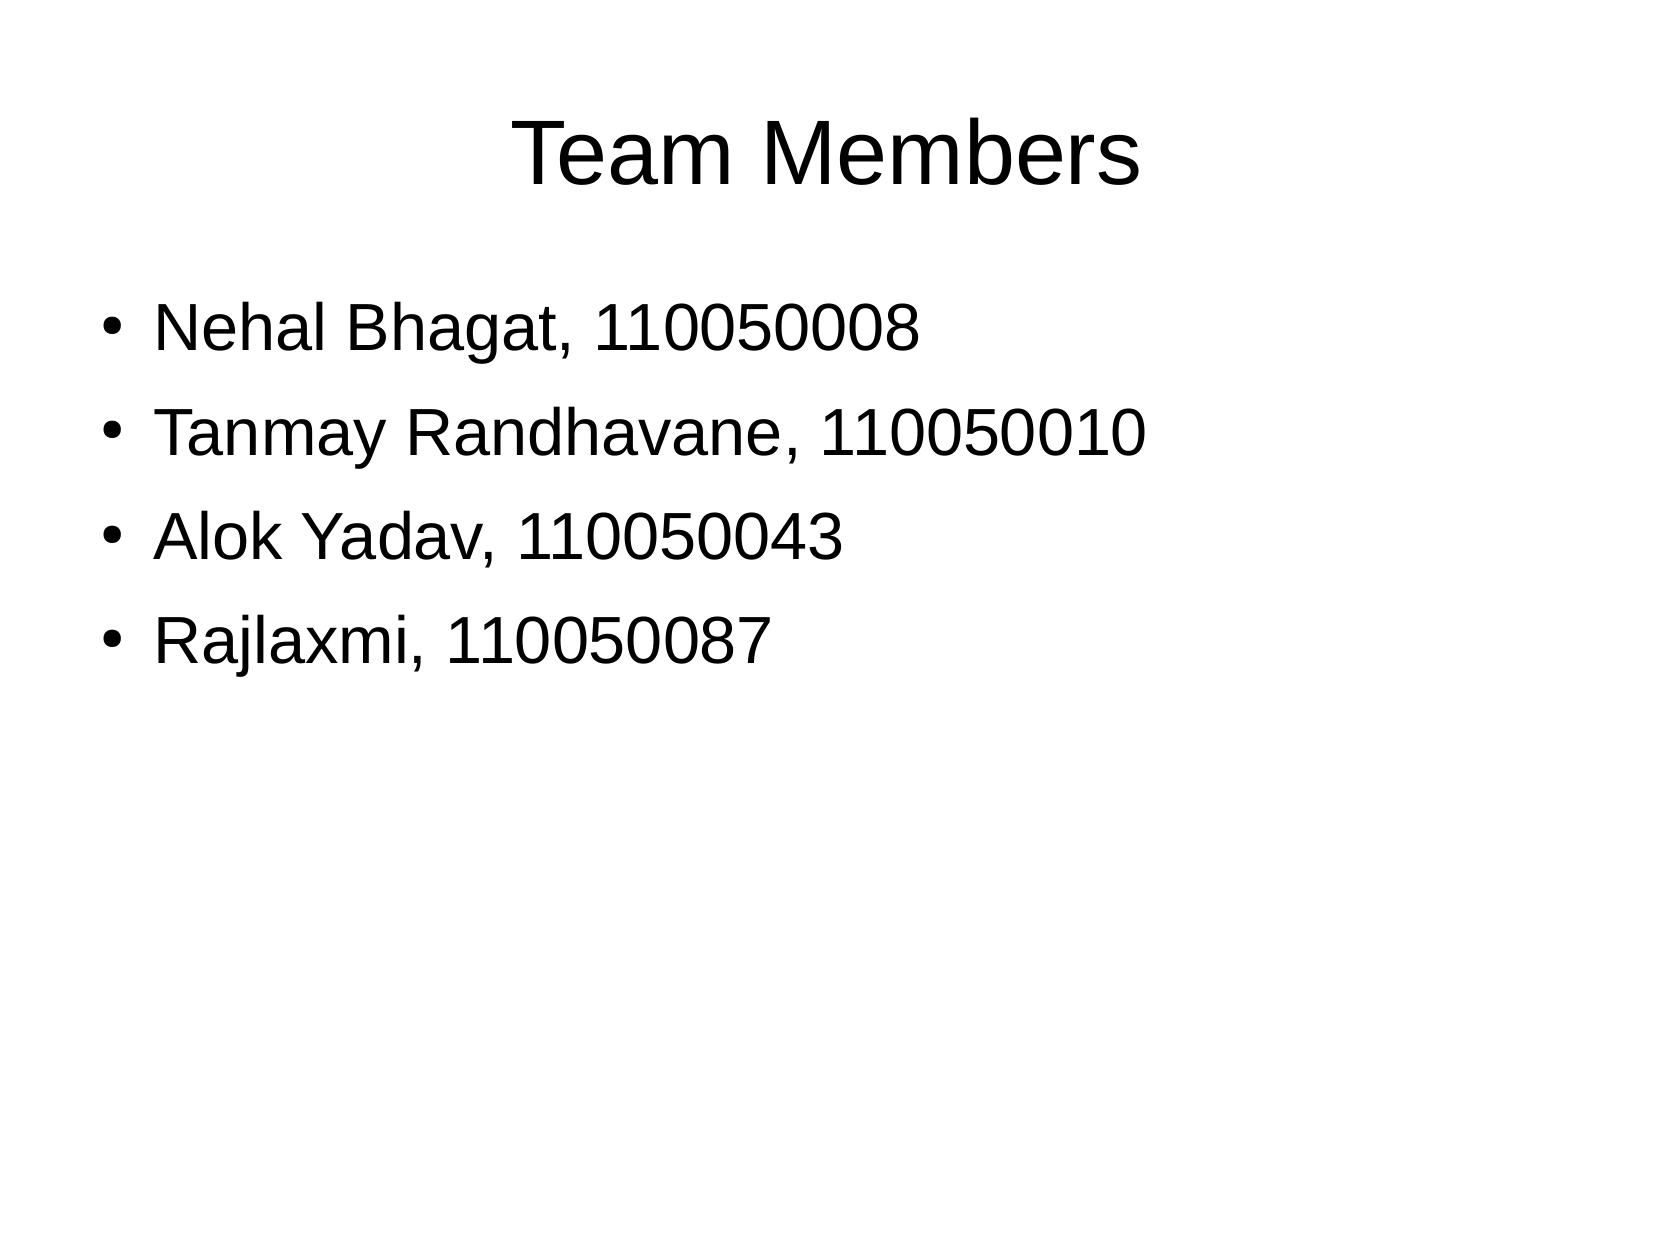

# Team Members
Nehal Bhagat, 110050008
Tanmay Randhavane, 110050010
Alok Yadav, 110050043
Rajlaxmi, 110050087